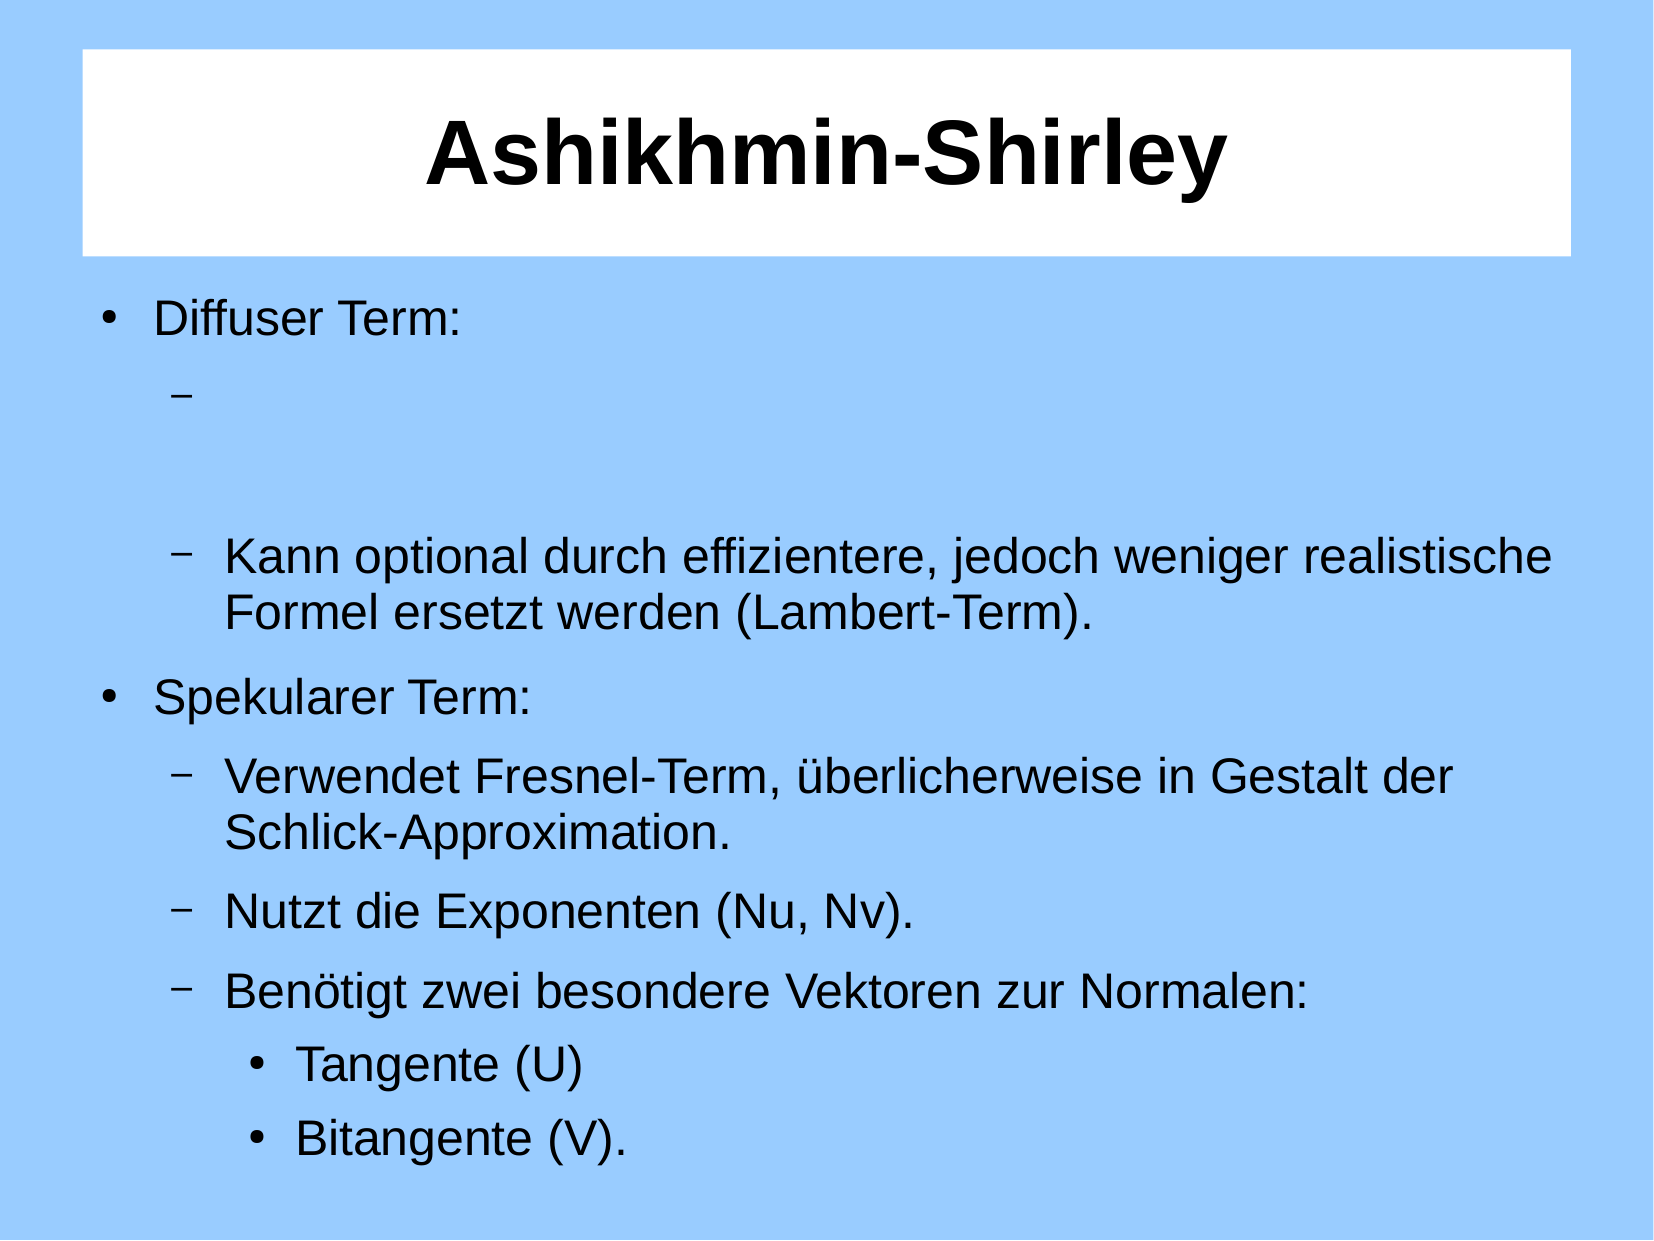

# Ashikhmin-Shirley
Diffuser Term:
Kann optional durch effizientere, jedoch weniger realistische Formel ersetzt werden (Lambert-Term).
Spekularer Term:
Verwendet Fresnel-Term, überlicherweise in Gestalt der Schlick-Approximation.
Nutzt die Exponenten (Nu, Nv).
Benötigt zwei besondere Vektoren zur Normalen:
Tangente (U)
Bitangente (V).